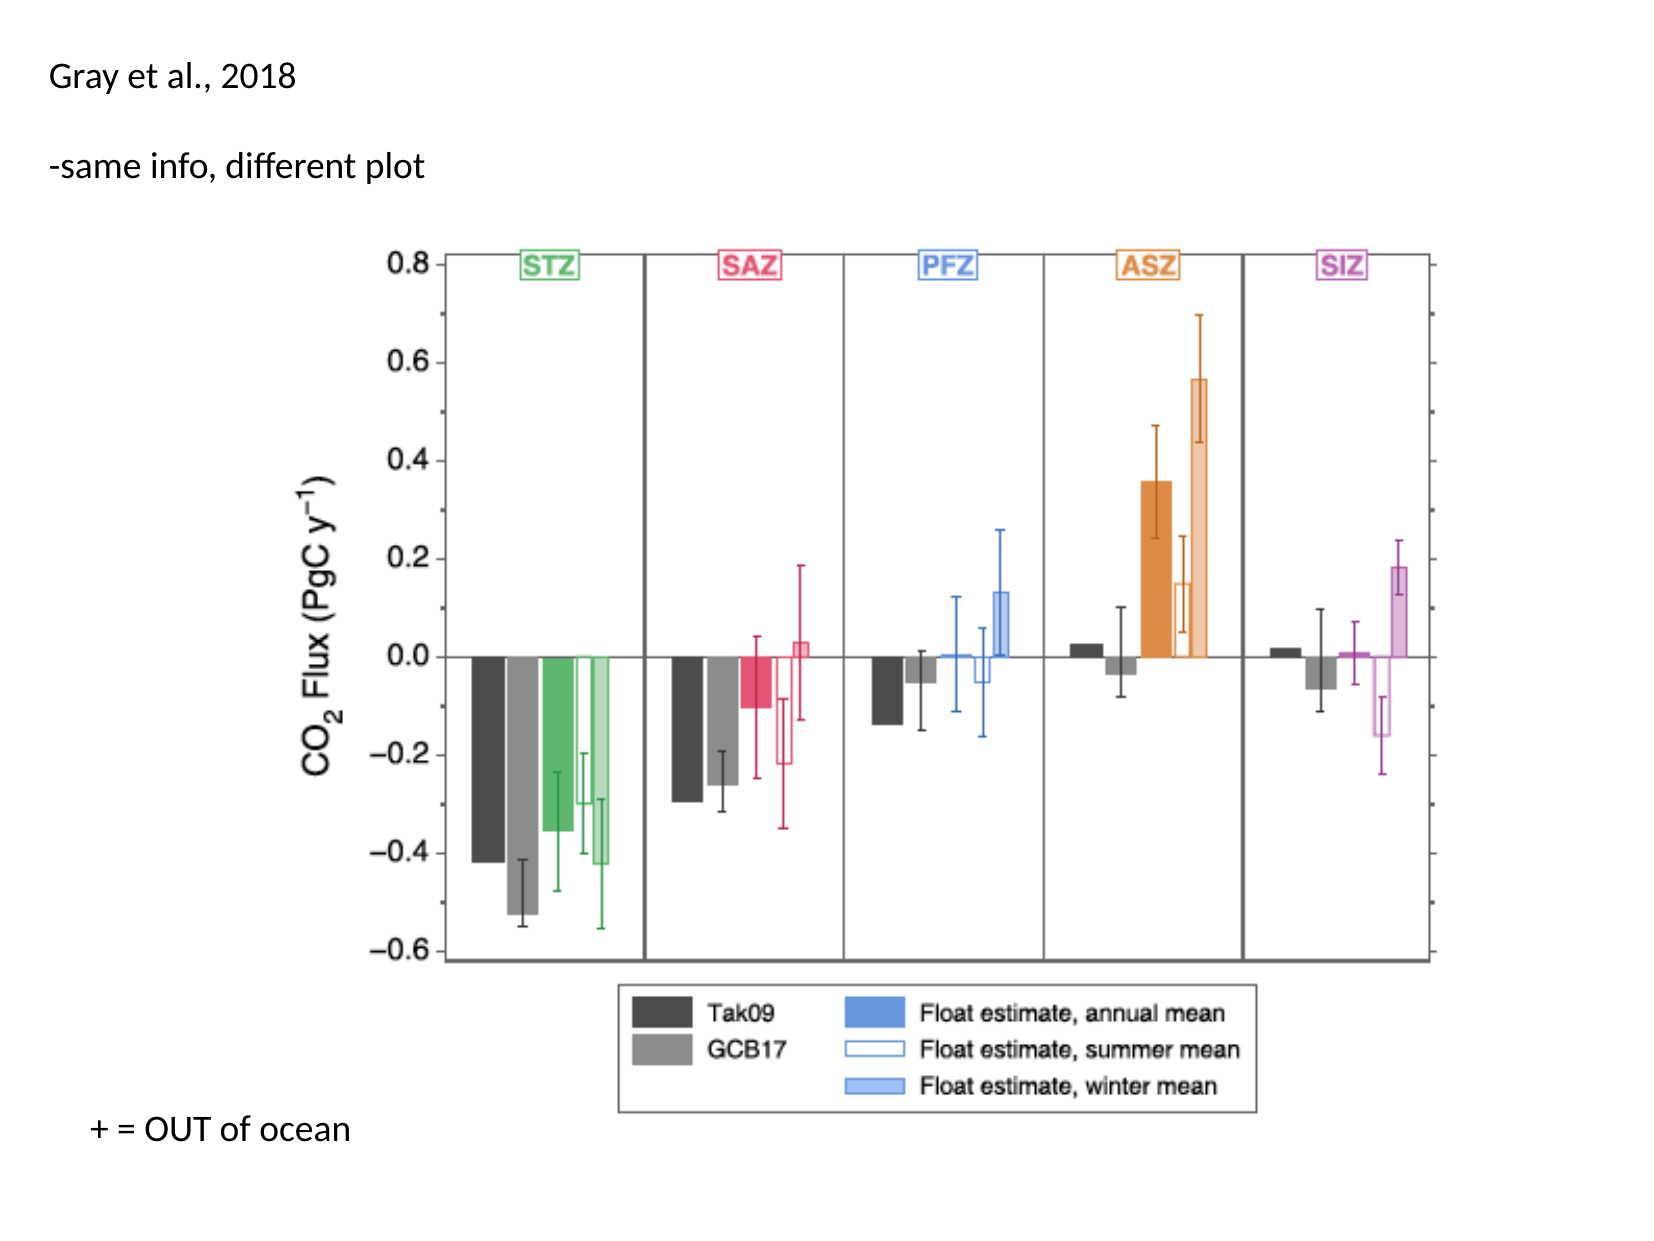

Gray et al., 2018
-same info, different plot
+ = OUT of ocean